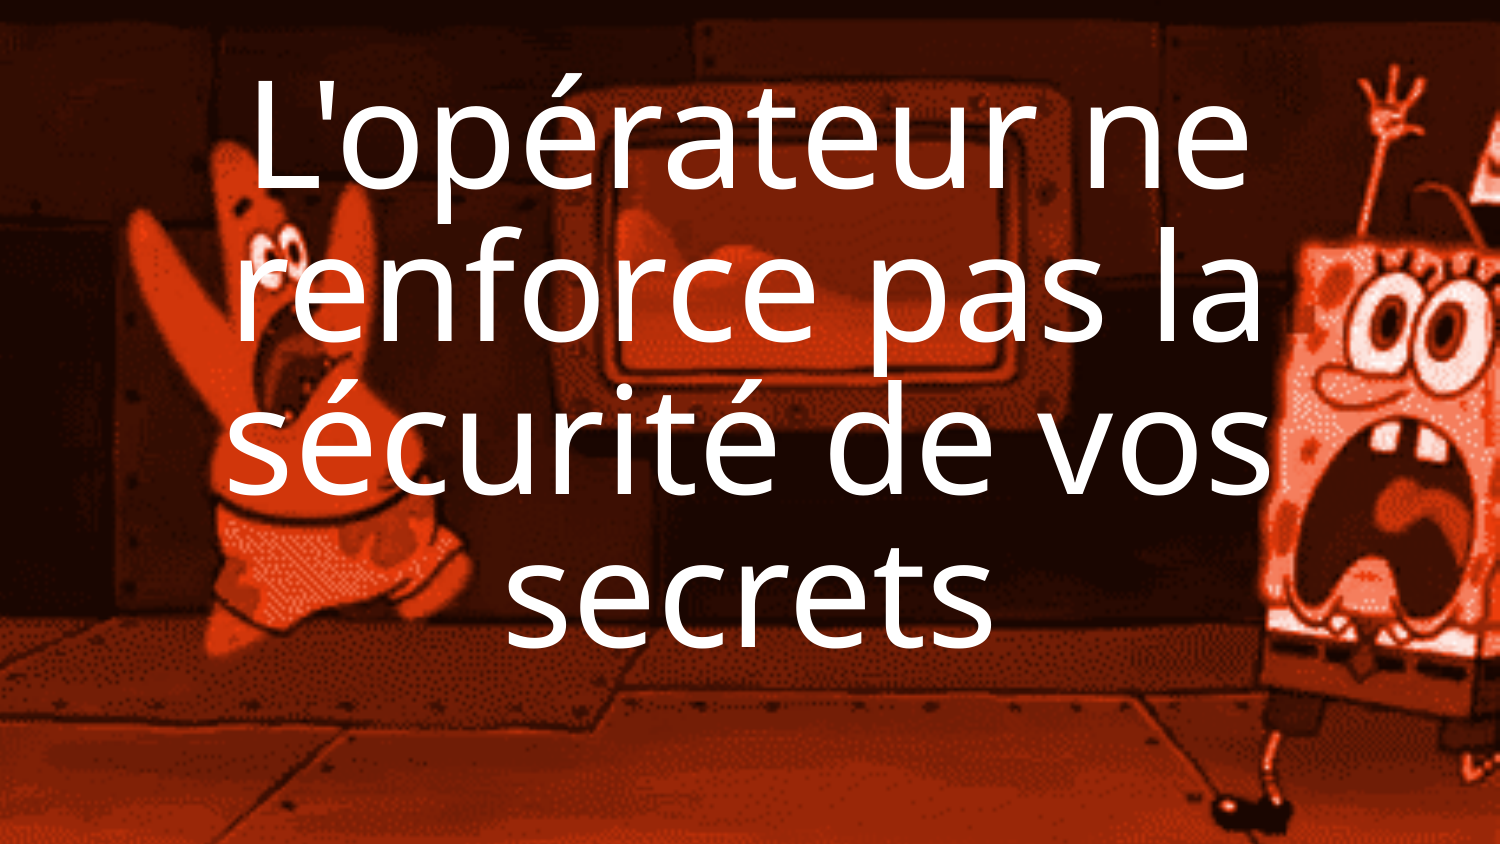

L'opérateur ne renforce pas la sécurité de vos secrets
# Et voilà !